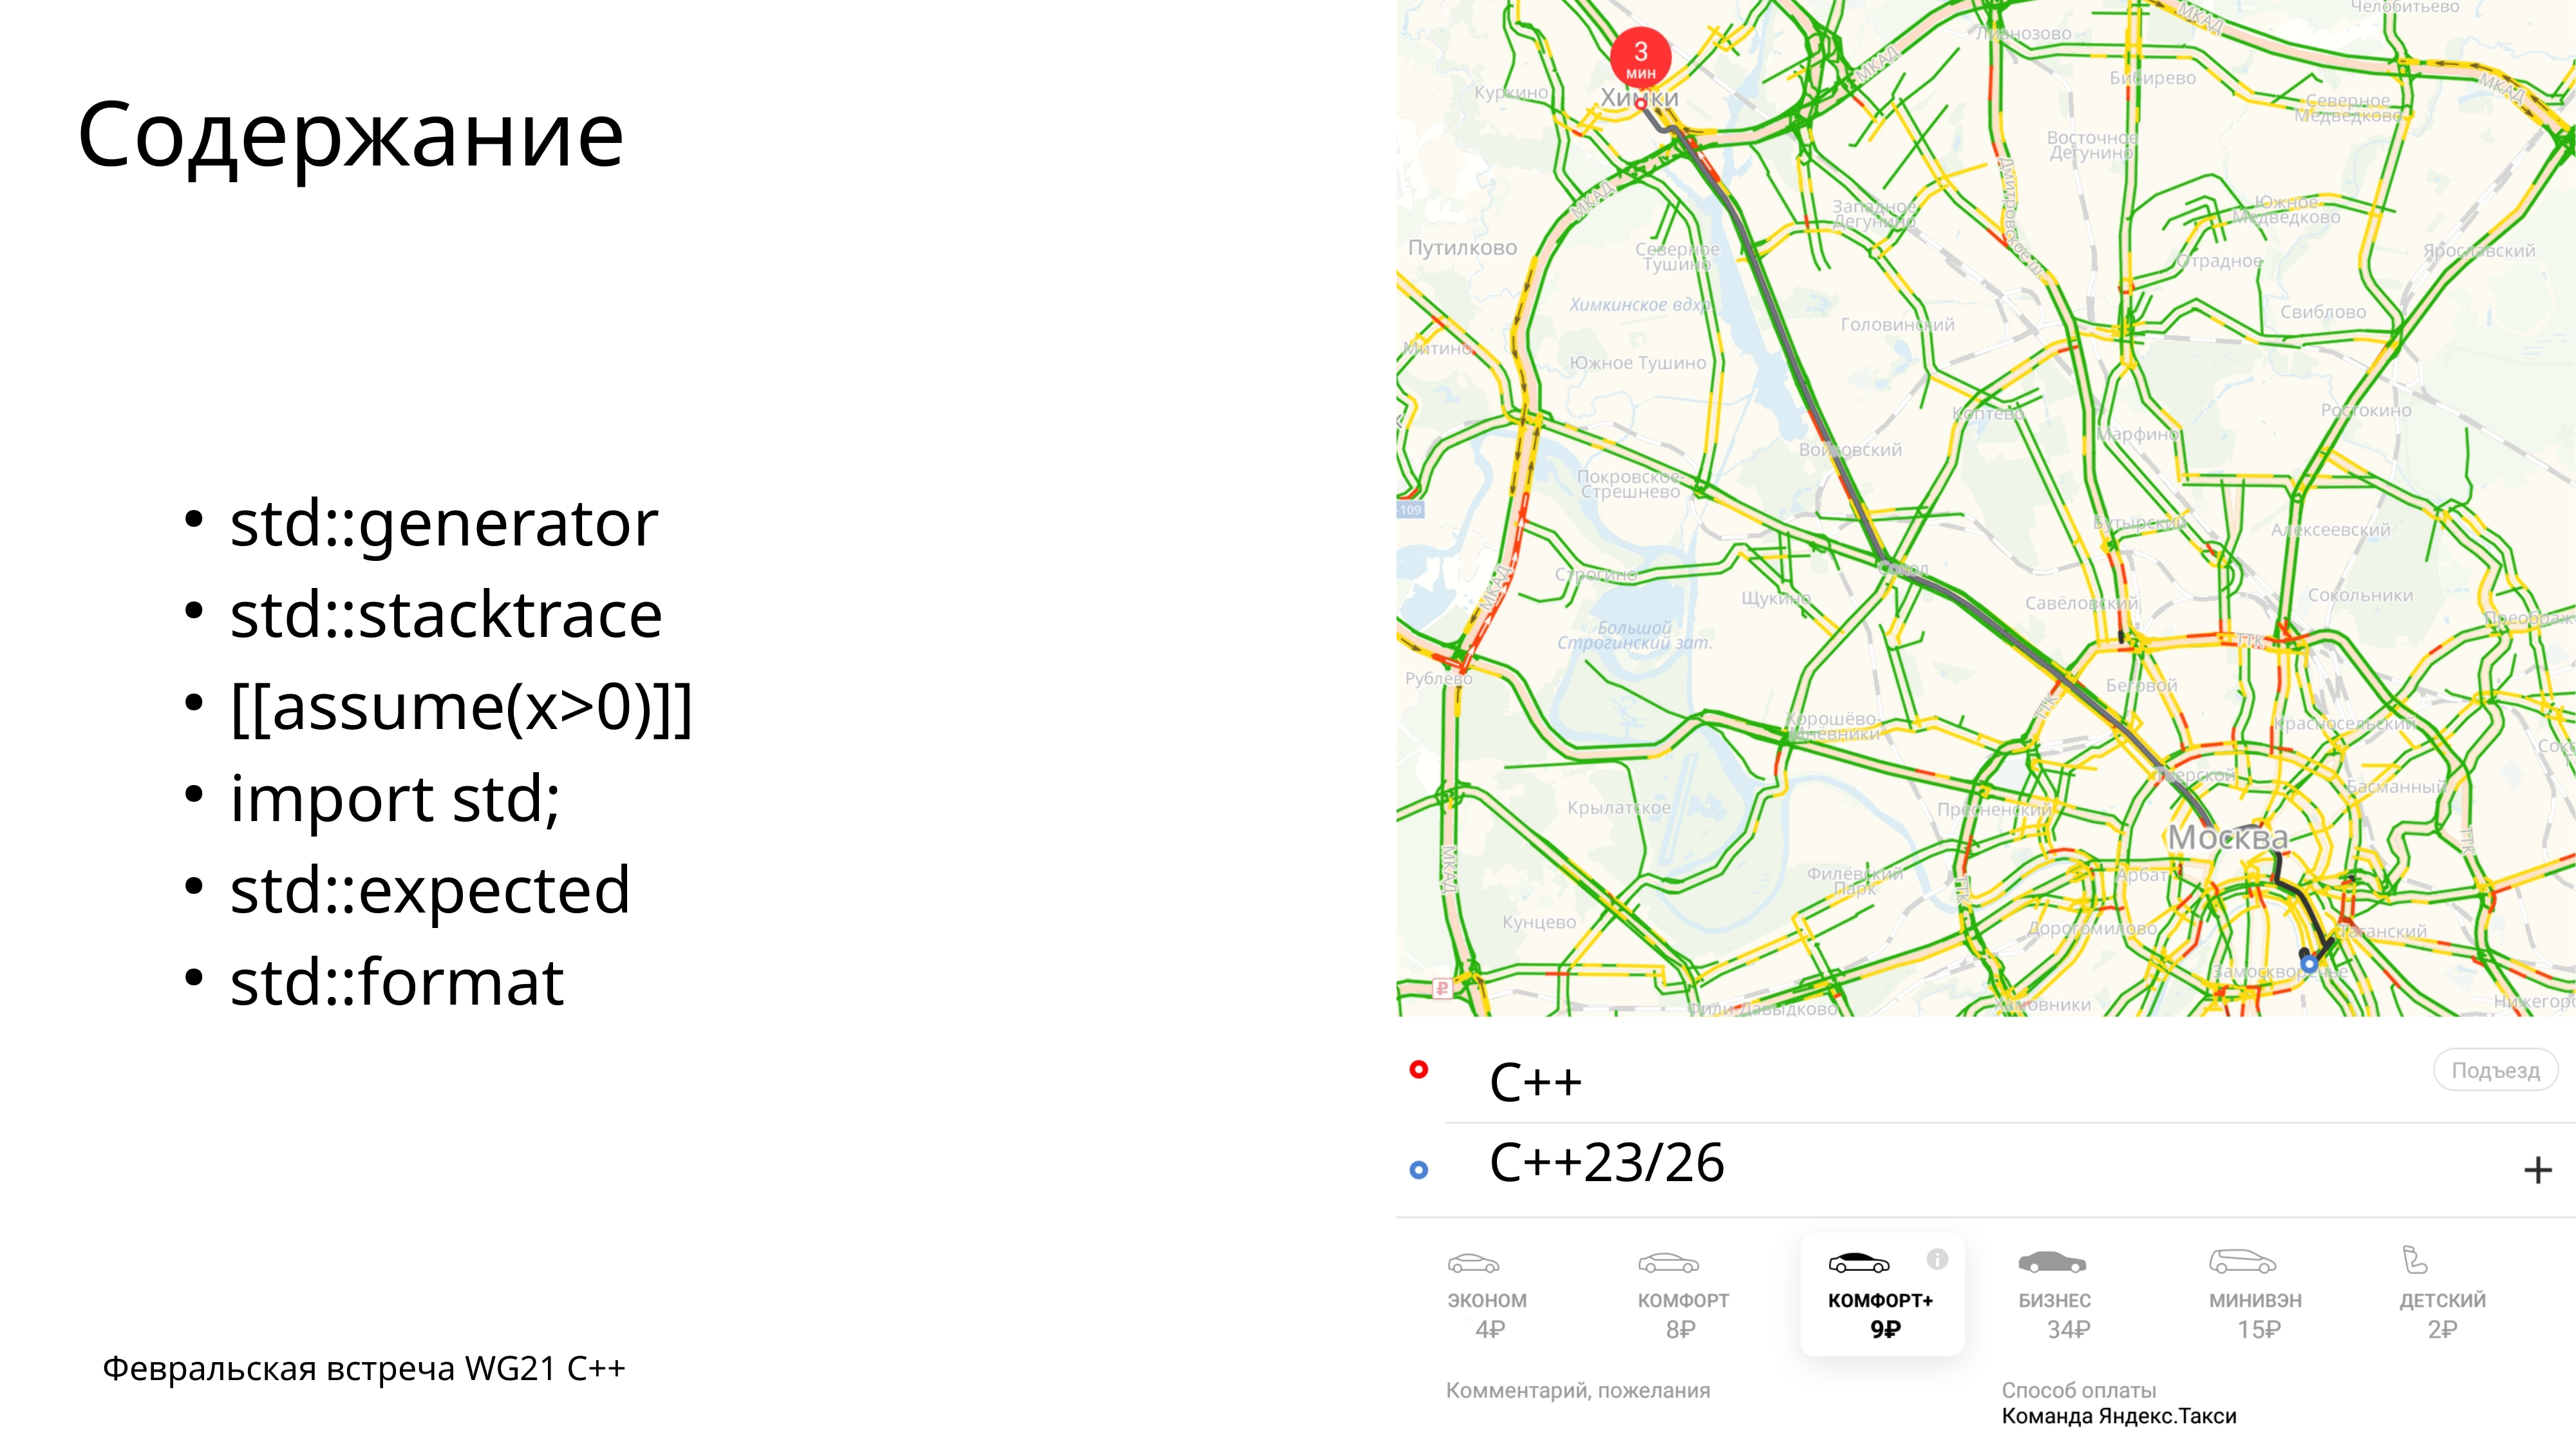

# Содержание
 std::generator
 std::stacktrace
 [[assume(x>0)]]
 import std;
 std::expected
 std::format
С++
C++23/26
Февральская встреча WG21 C++